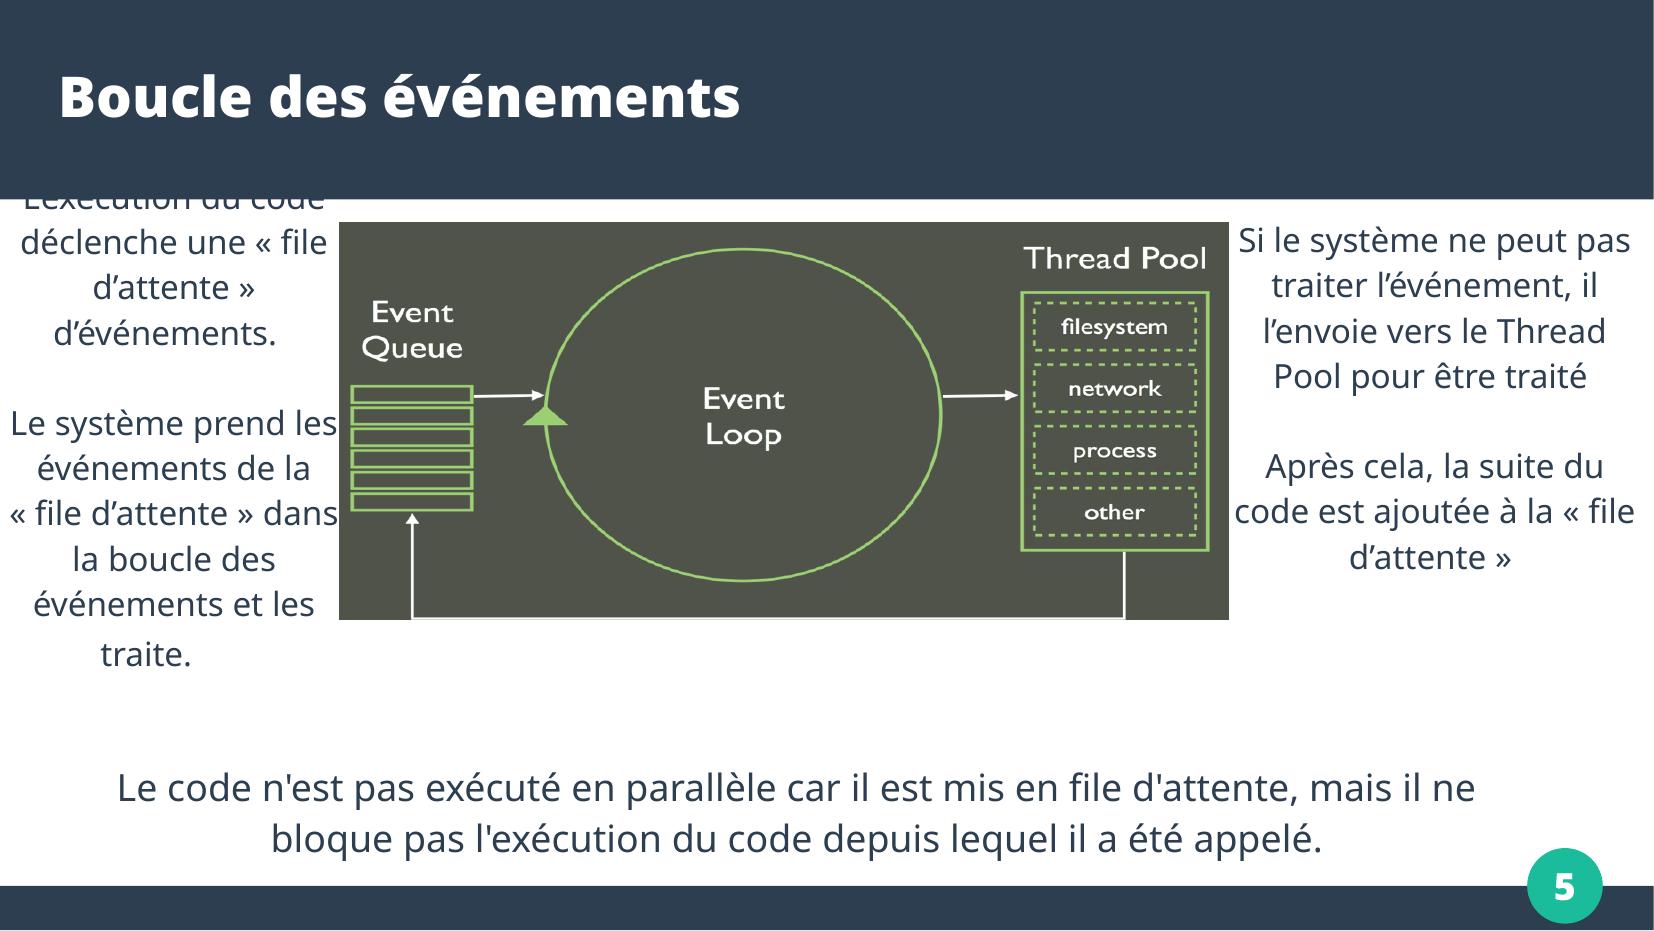

# Boucle des événements
L’exécution du code déclenche une « file d’attente » d’événements.
Le système prend les événements de la « file d’attente » dans la boucle des événements et les traite.
Si le système ne peut pas traiter l’événement, il l’envoie vers le Thread Pool pour être traité
Après cela, la suite du code est ajoutée à la « file d’attente »
Le code n'est pas exécuté en parallèle car il est mis en file d'attente, mais il ne bloque pas l'exécution du code depuis lequel il a été appelé.